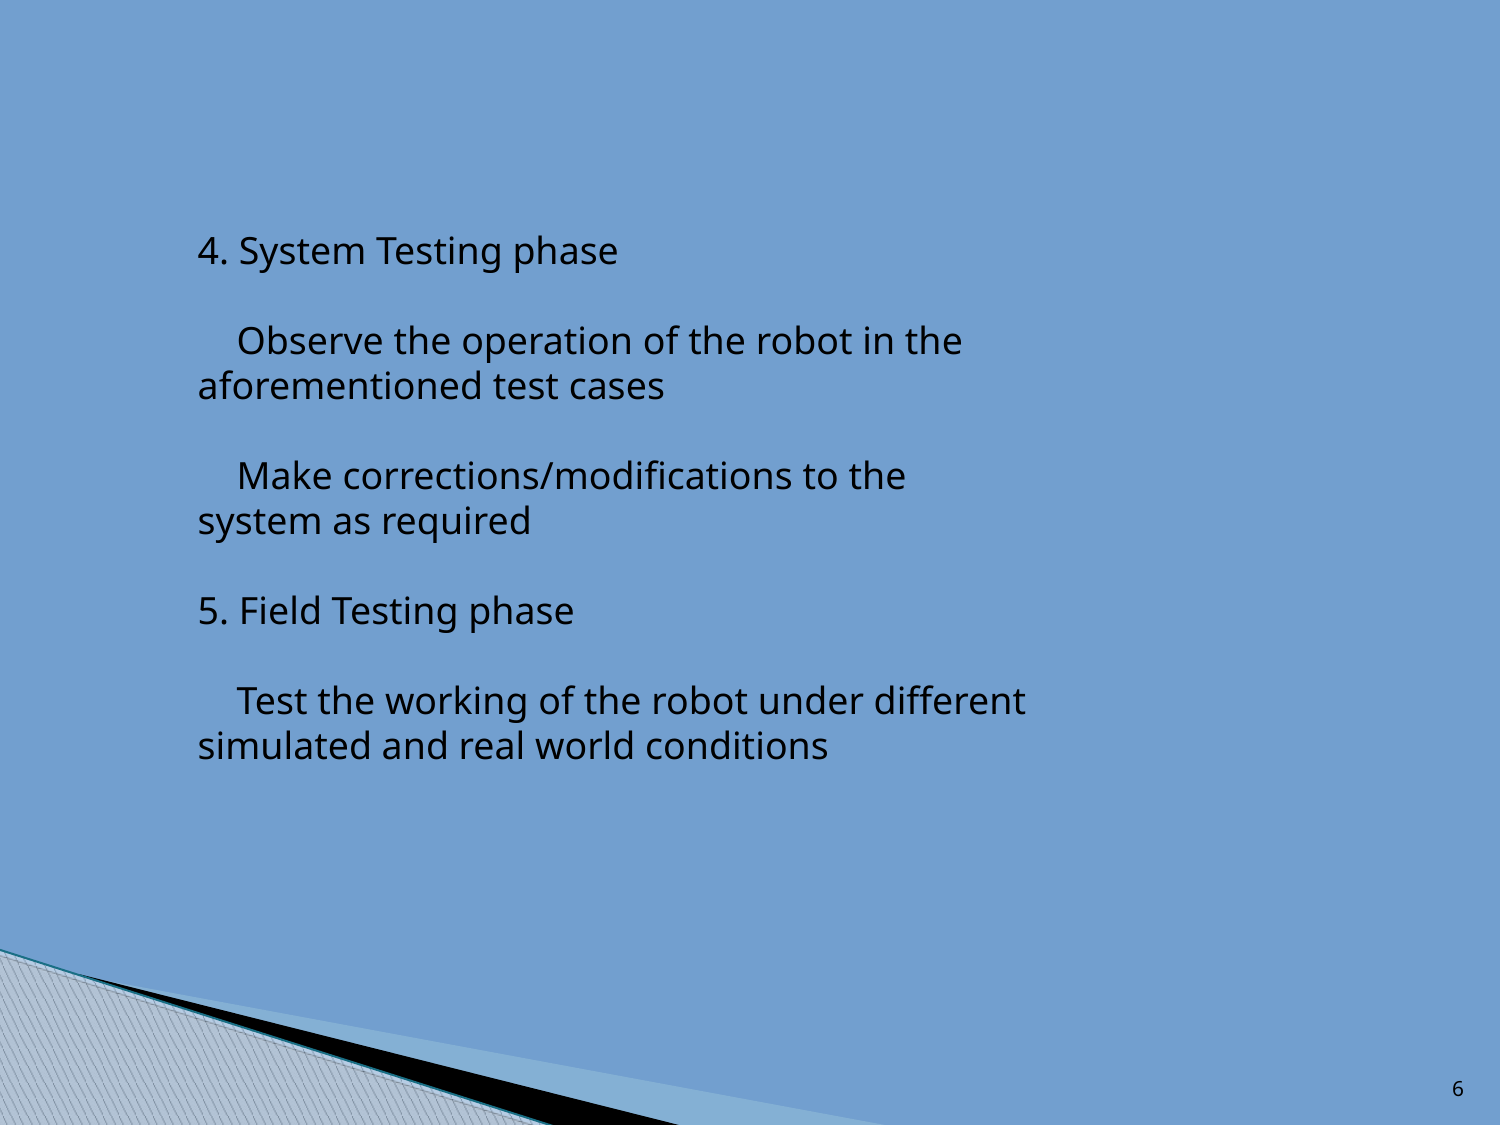

4. System Testing phase
 Observe the operation of the robot in the aforementioned test cases
 Make corrections/modifications to the system as required
5. Field Testing phase
 Test the working of the robot under different simulated and real world conditions